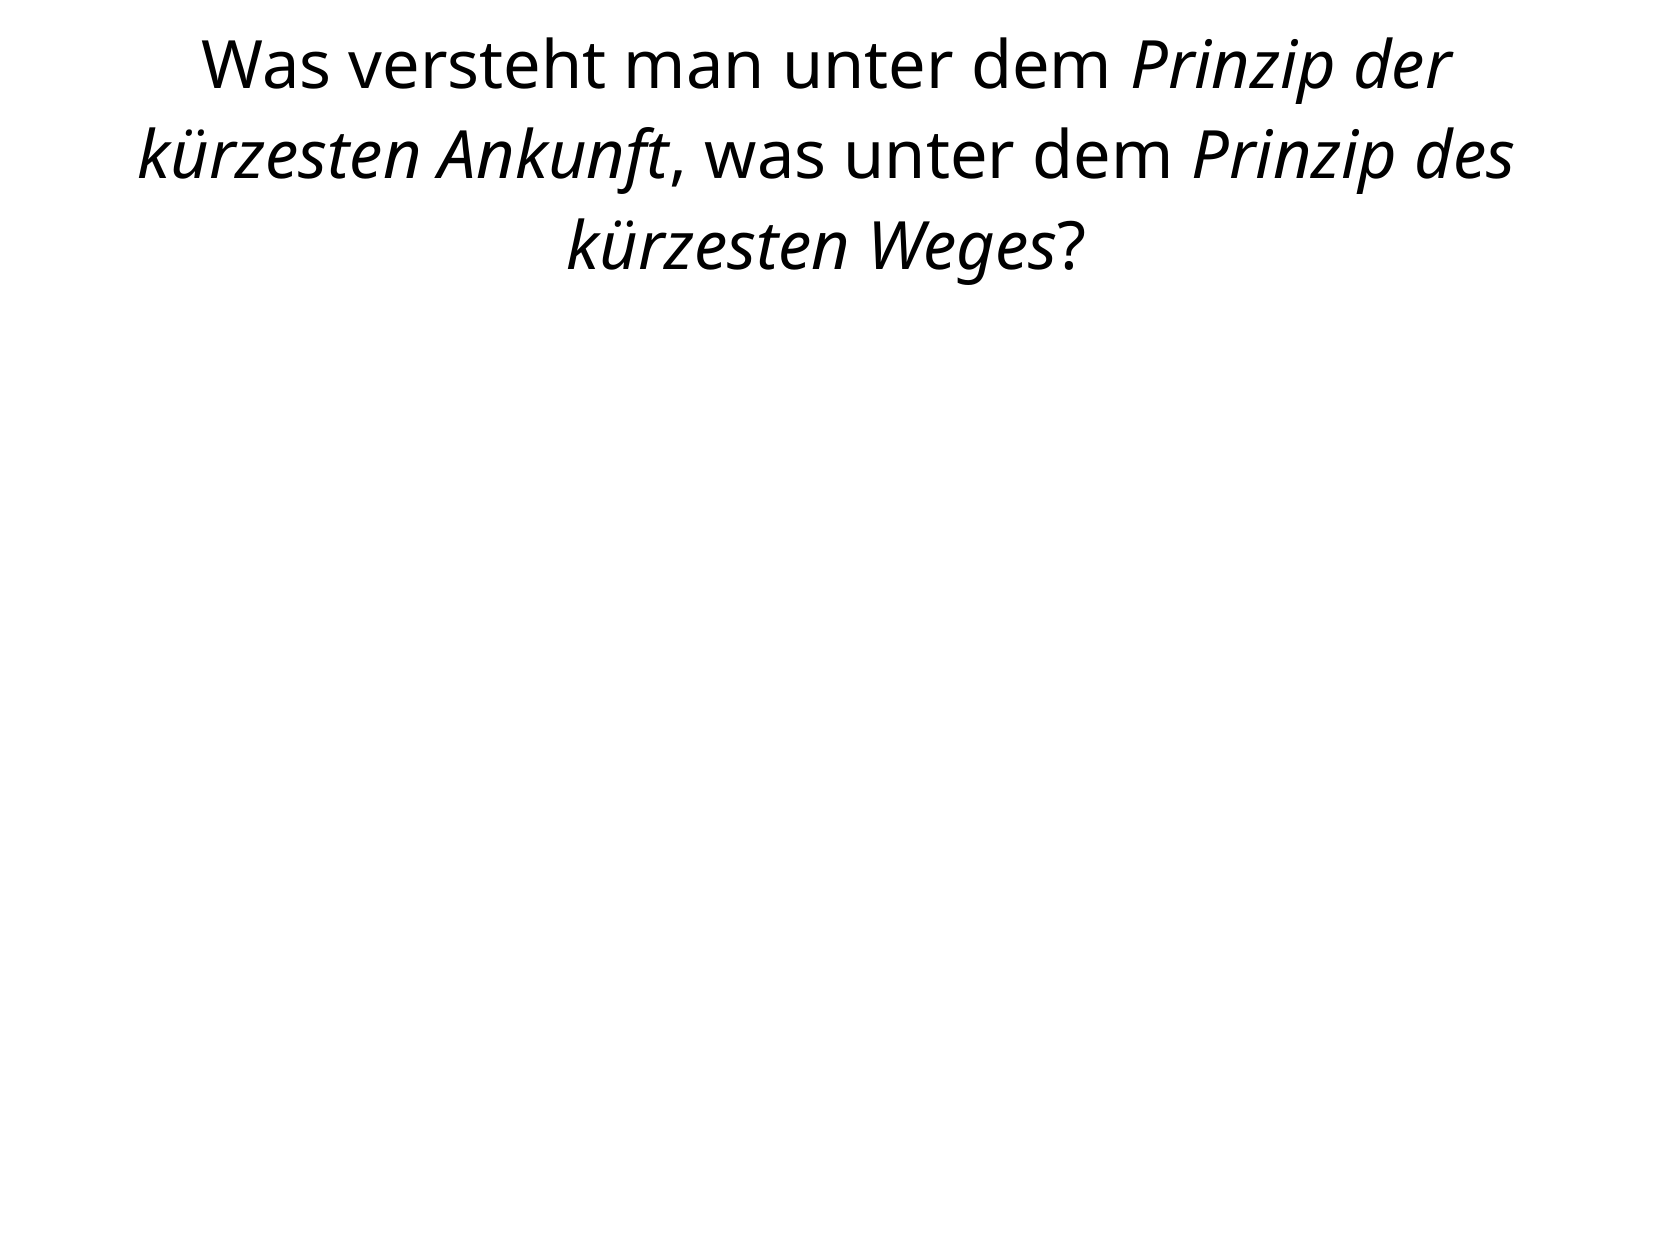

# Was versteht man unter dem Prinzip der kürzesten Ankunft, was unter dem Prinzip des kürzesten Weges?